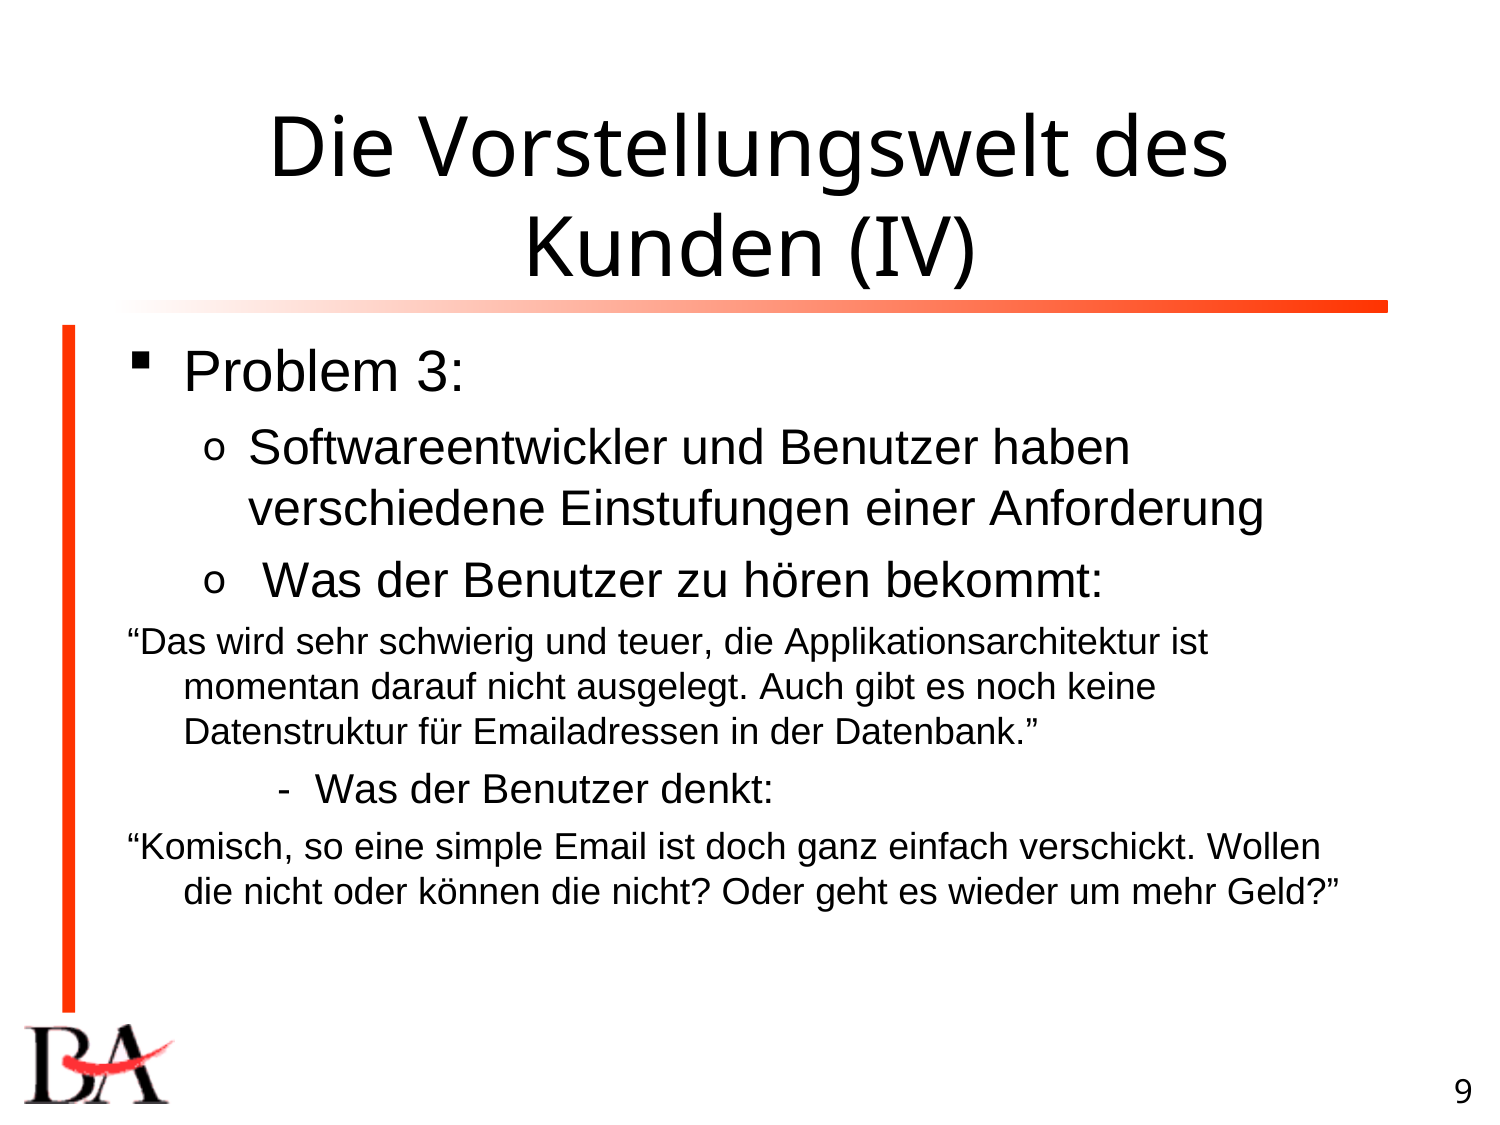

# Die Vorstellungswelt des Kunden (IV)
Problem 3:
Softwareentwickler und Benutzer haben verschiedene Einstufungen einer Anforderung
 Was der Benutzer zu hören bekommt:
“Das wird sehr schwierig und teuer, die Applikationsarchitektur ist momentan darauf nicht ausgelegt. Auch gibt es noch keine Datenstruktur für Emailadressen in der Datenbank.”
Was der Benutzer denkt:
“Komisch, so eine simple Email ist doch ganz einfach verschickt. Wollen die nicht oder können die nicht? Oder geht es wieder um mehr Geld?”